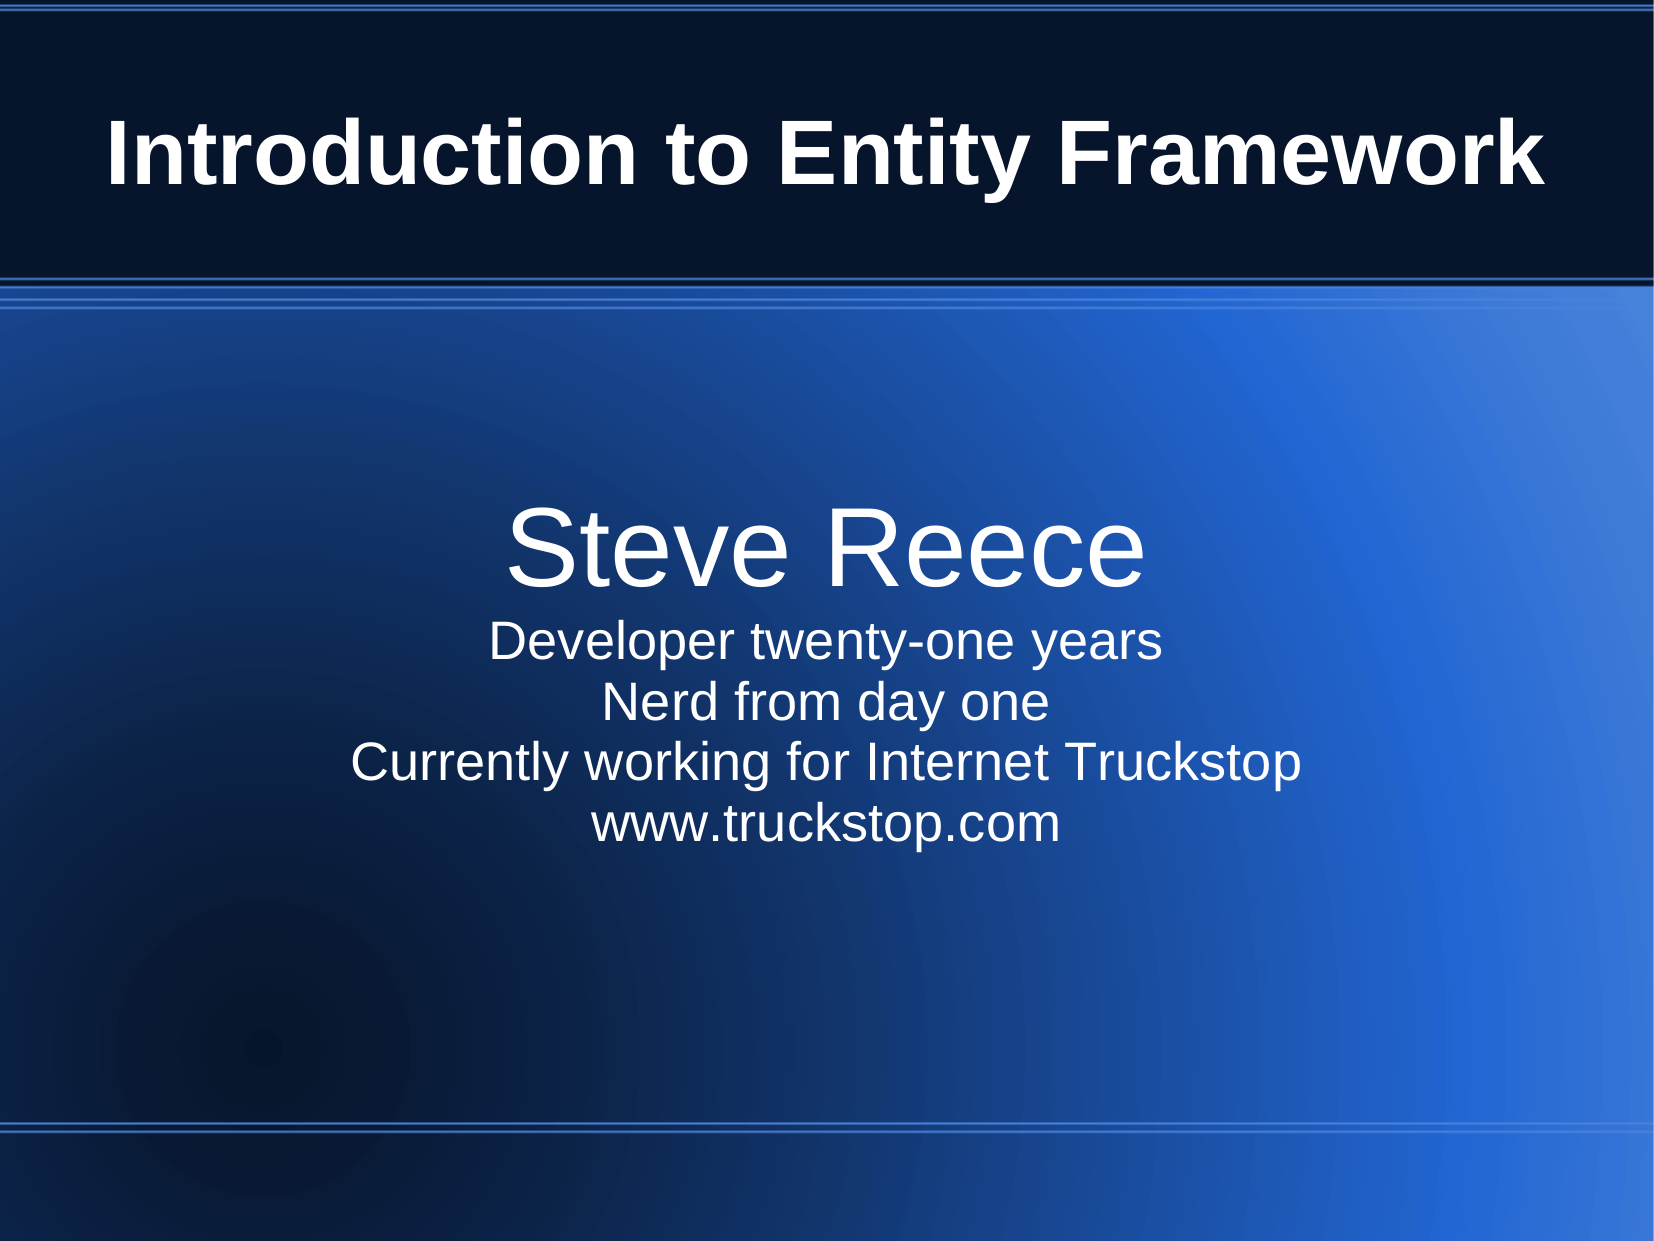

# Introduction to Entity Framework
Steve Reece
Developer twenty-one years
Nerd from day one
Currently working for Internet Truckstop
www.truckstop.com